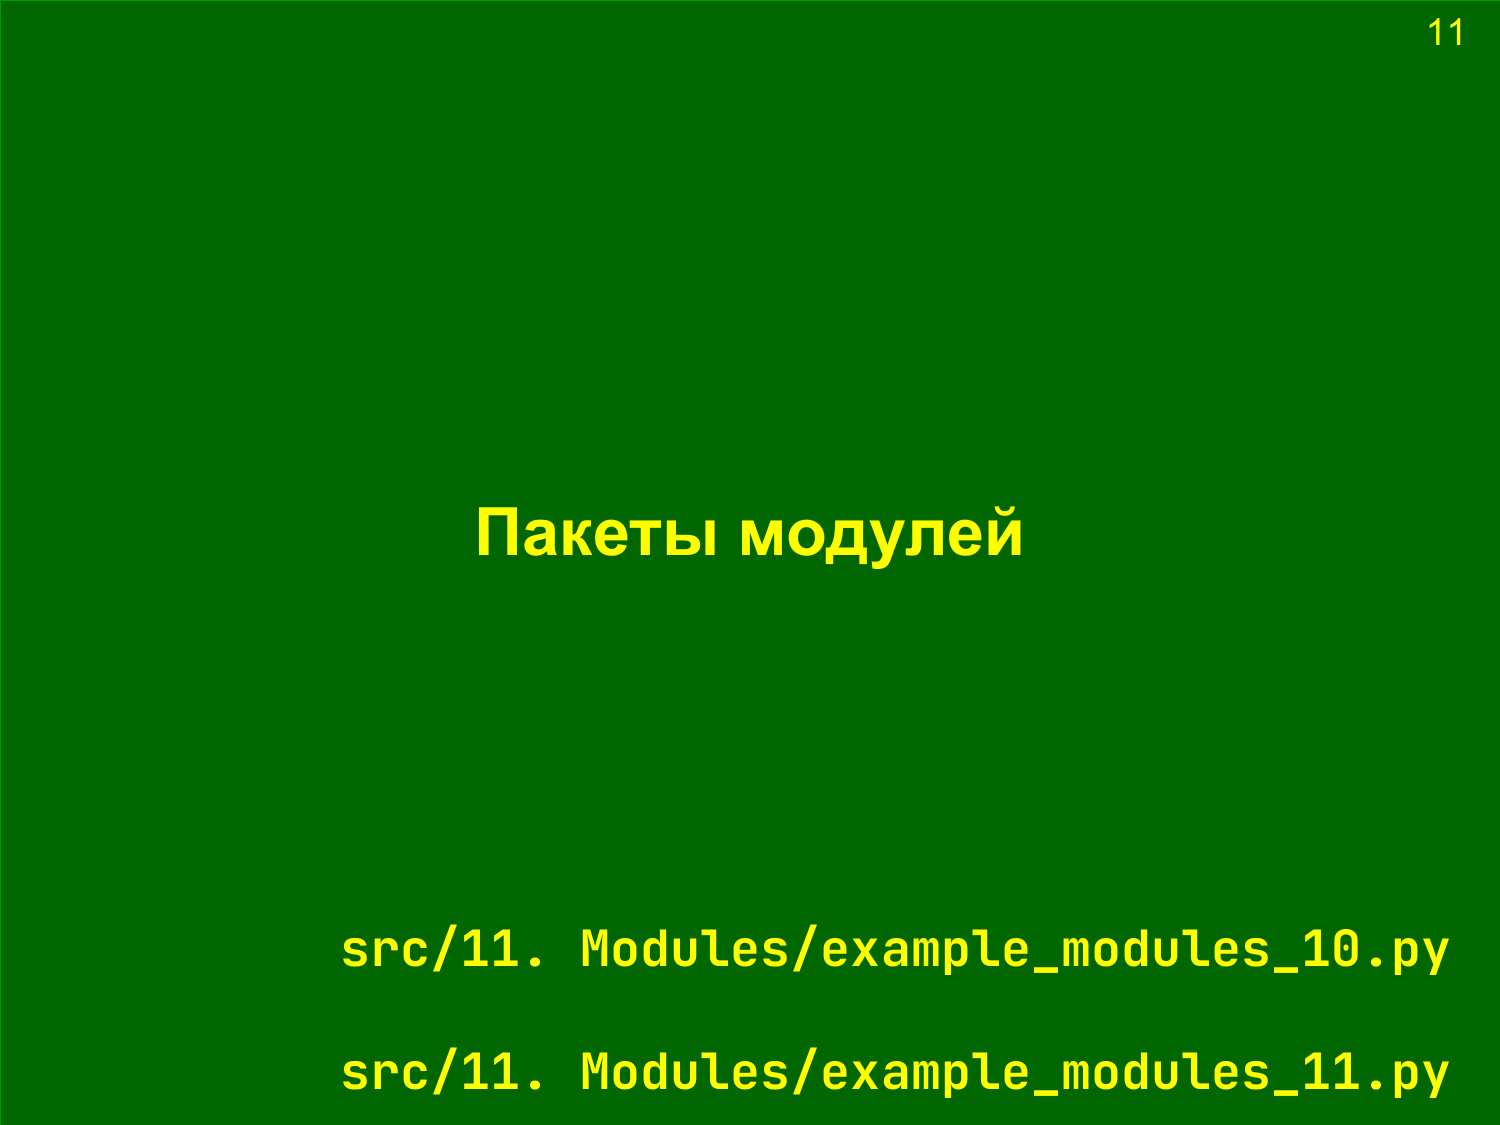

# Пакеты модулей
src/11. Modules/example_modules_10.py
src/11. Modules/example_modules_11.py